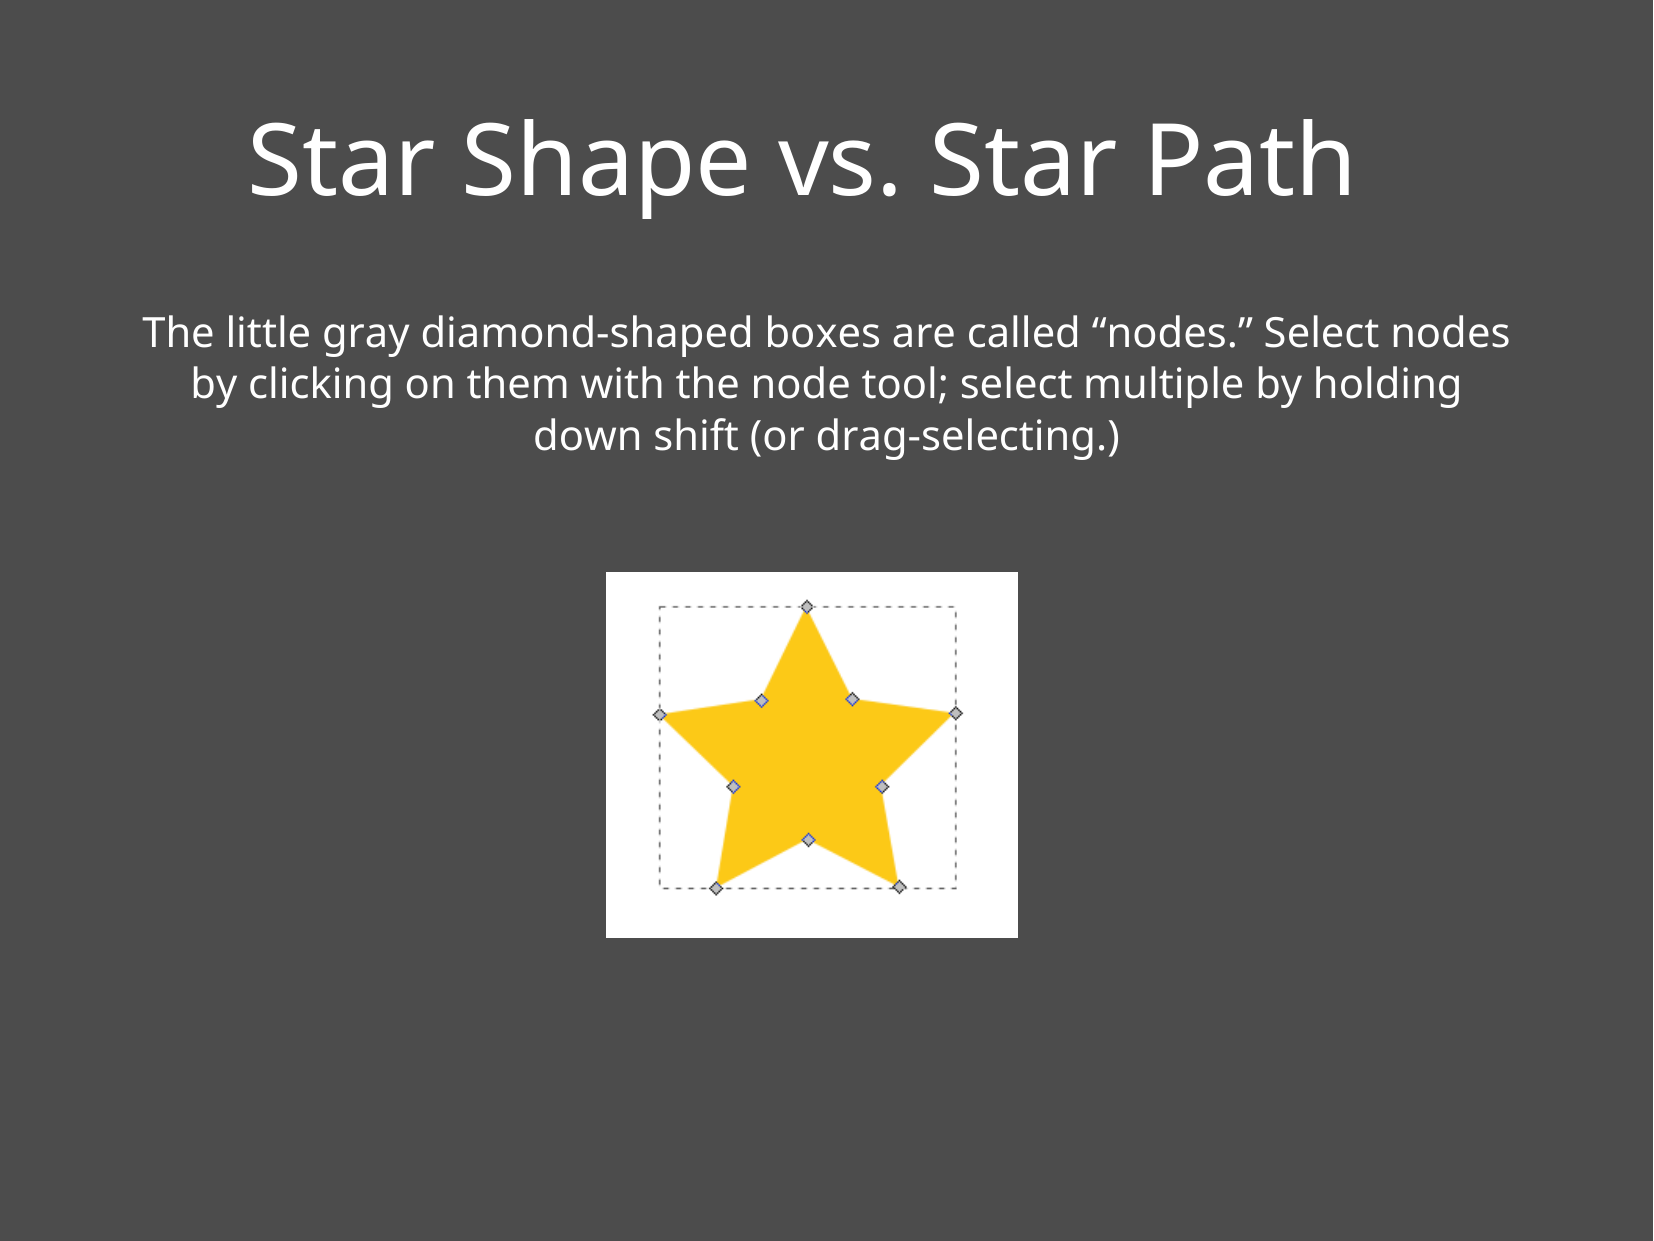

# Star Shape vs. Star Path
The little gray diamond-shaped boxes are called “nodes.” Select nodes by clicking on them with the node tool; select multiple by holding down shift (or drag-selecting.)